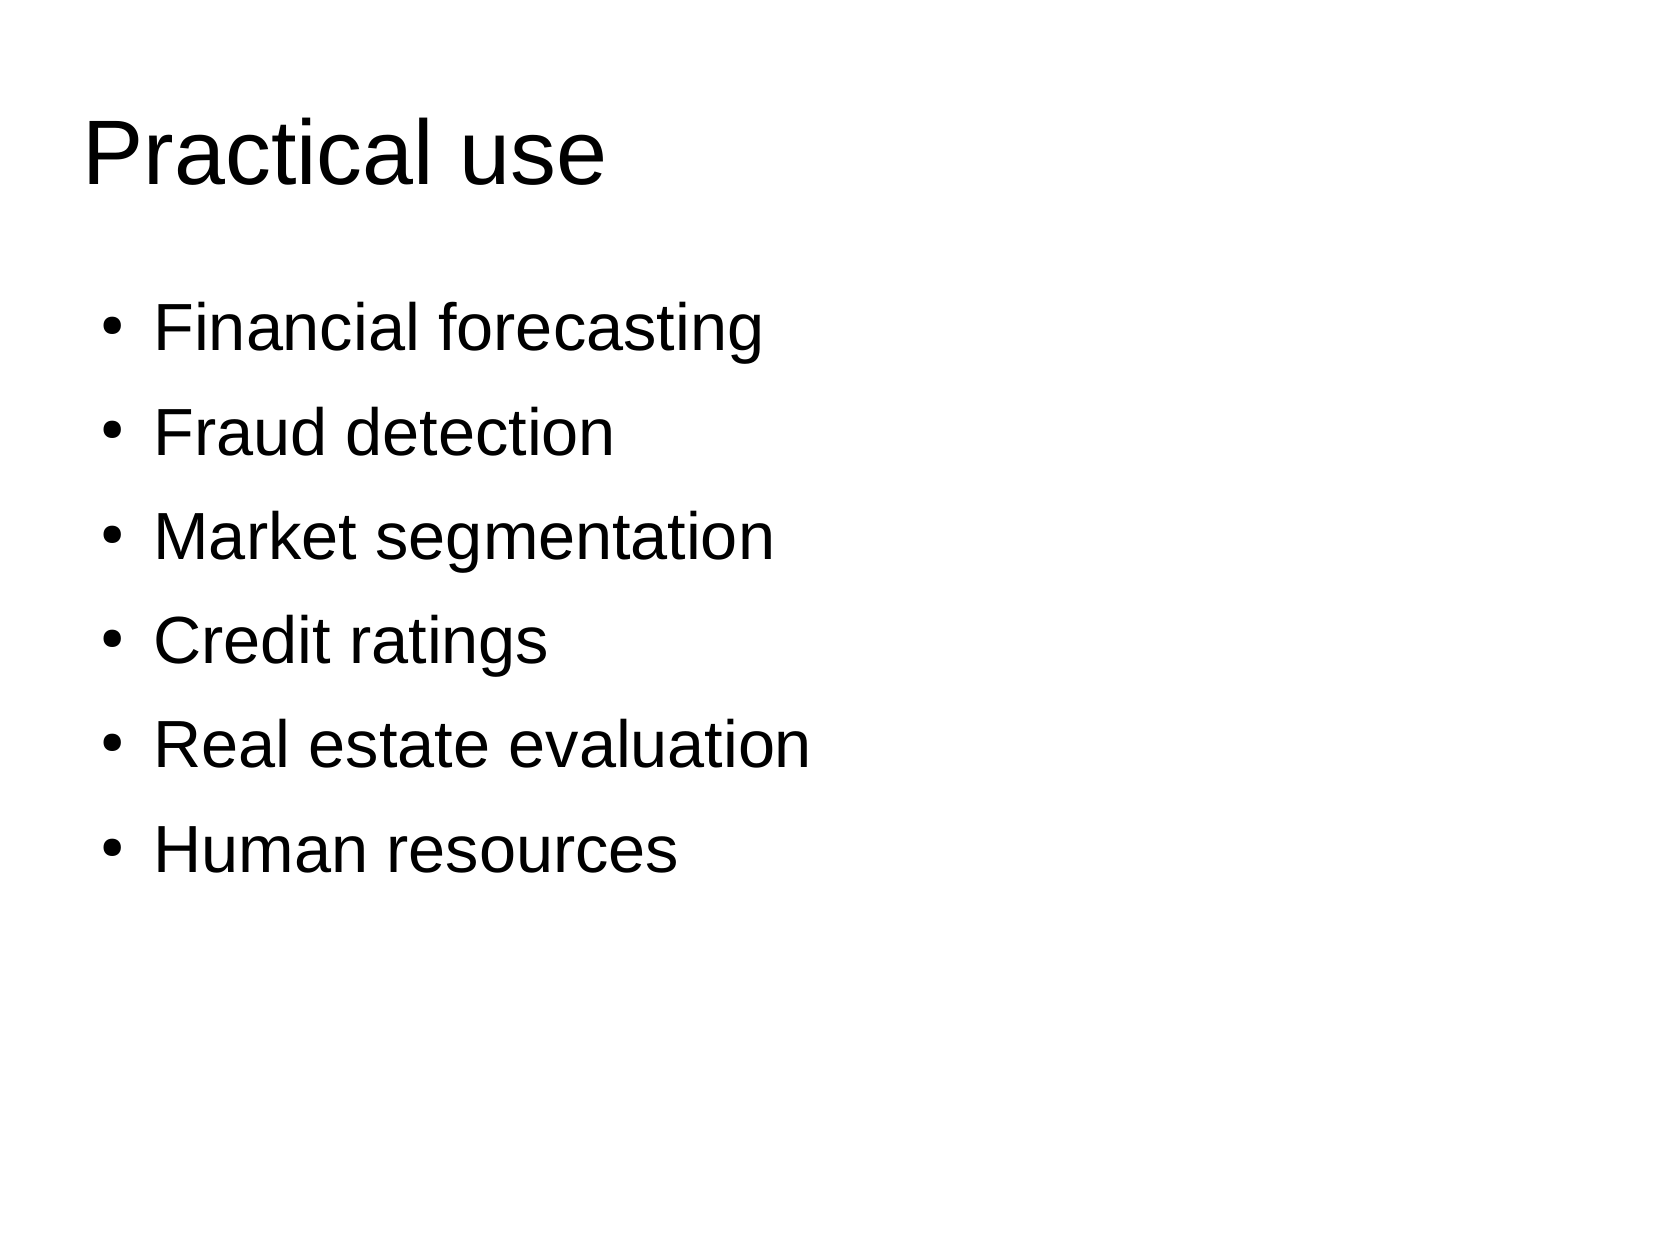

# Practical use
Financial forecasting
Fraud detection
Market segmentation
Credit ratings
Real estate evaluation
Human resources